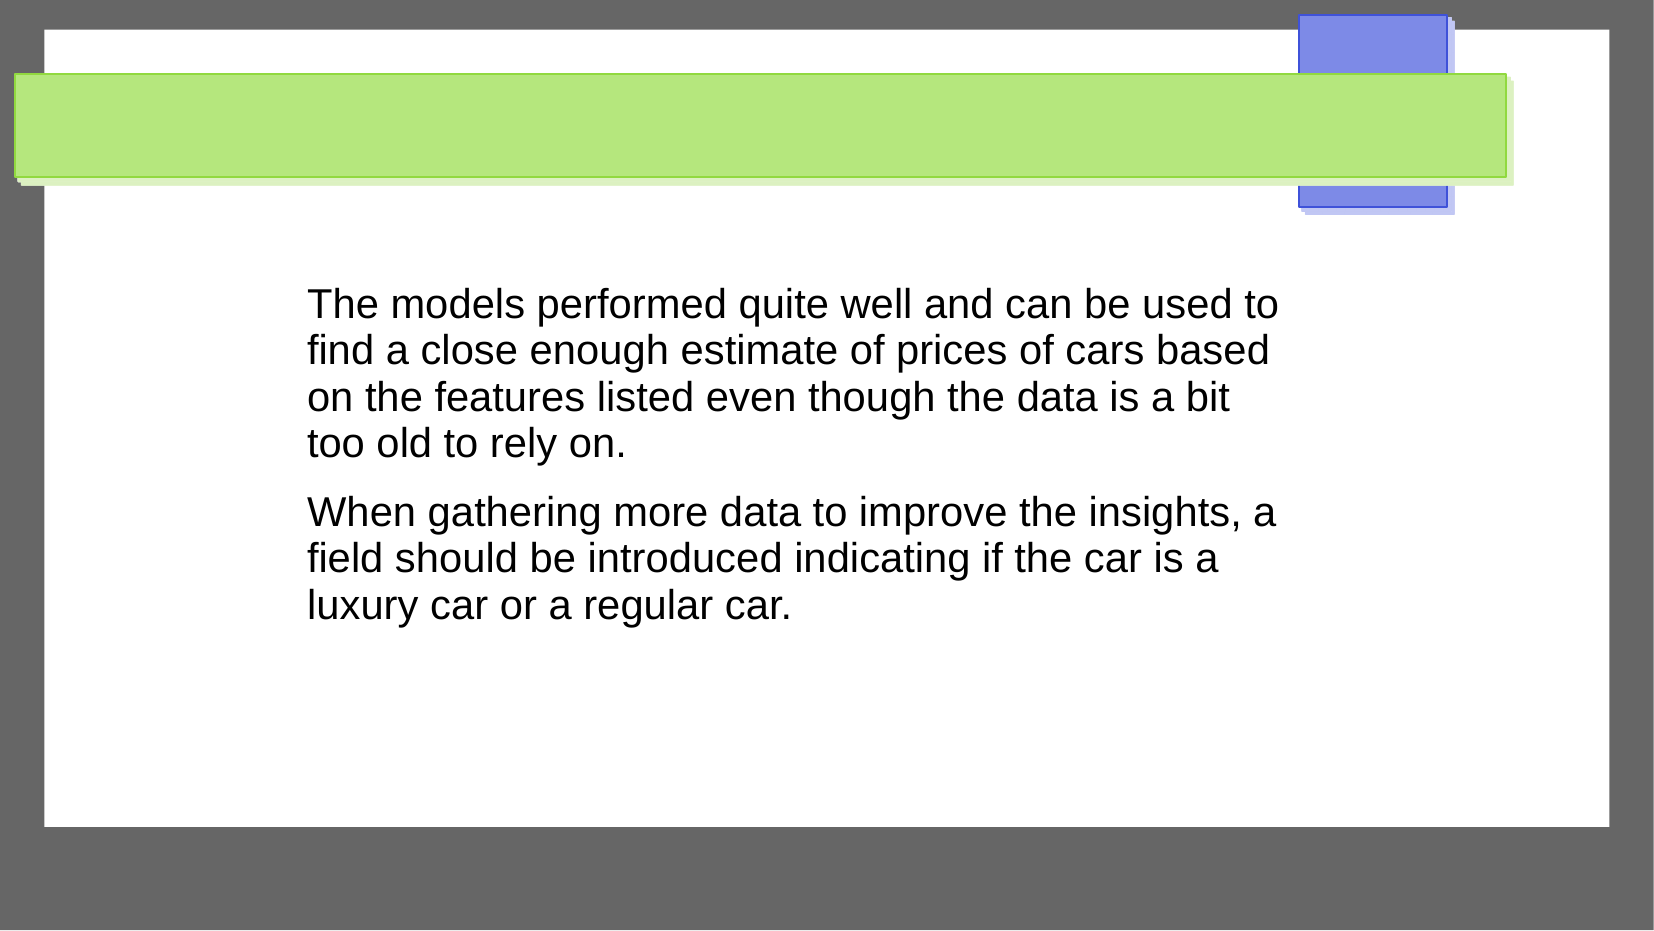

# The models performed quite well and can be used to find a close enough estimate of prices of cars based on the features listed even though the data is a bit too old to rely on.
When gathering more data to improve the insights, a field should be introduced indicating if the car is a luxury car or a regular car.